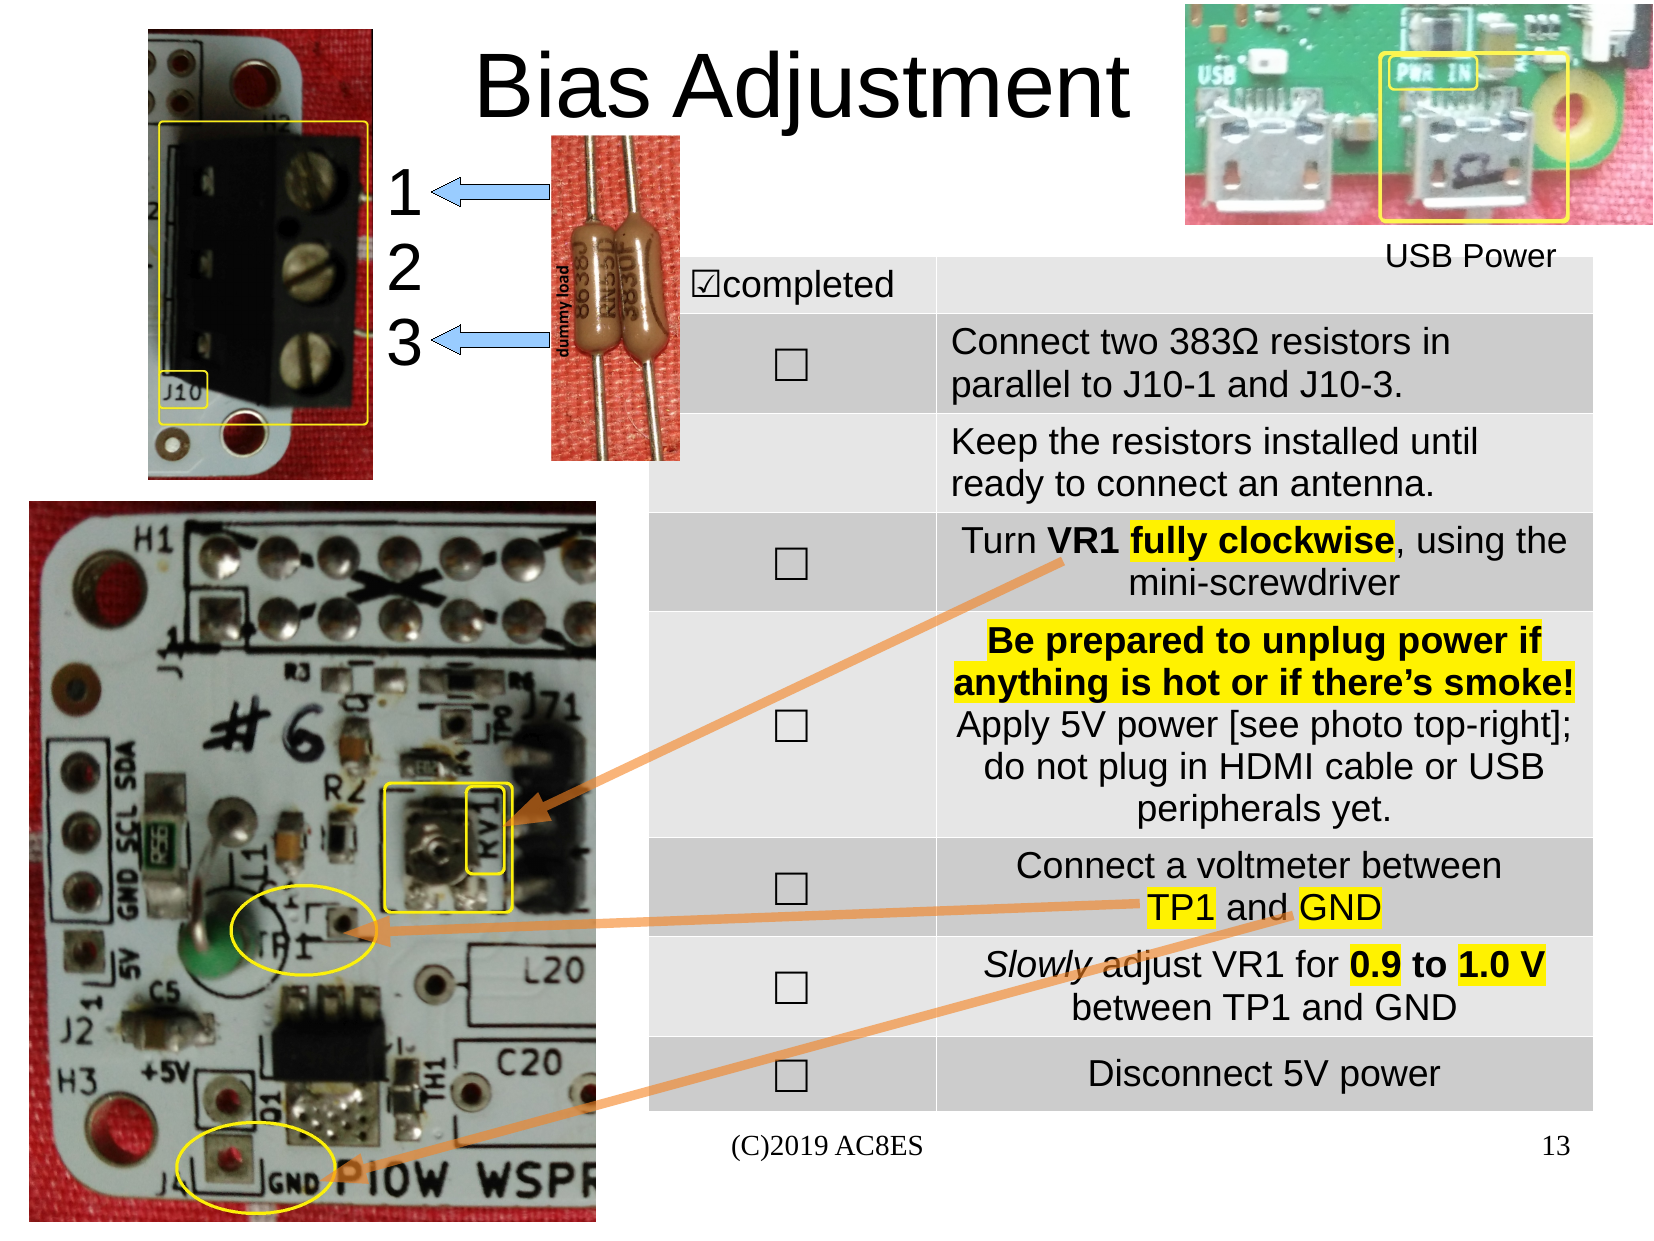

# Bias Adjustment
1
2
3
USB Power
| ☑completed | |
| --- | --- |
| □ | Connect two 383Ω resistors in parallel to J10-1 and J10-3. |
| | Keep the resistors installed until ready to connect an antenna. |
| □ | Turn VR1 fully clockwise, using the mini-screwdriver |
| □ | Be prepared to unplug power if anything is hot or if there’s smoke! Apply 5V power [see photo top-right]; do not plug in HDMI cable or USB peripherals yet. |
| □ | Connect a voltmeter between TP1 and GND |
| □ | Slowly adjust VR1 for 0.9 to 1.0 V between TP1 and GND |
| □ | Disconnect 5V power |
(C)2019 AC8ES
13